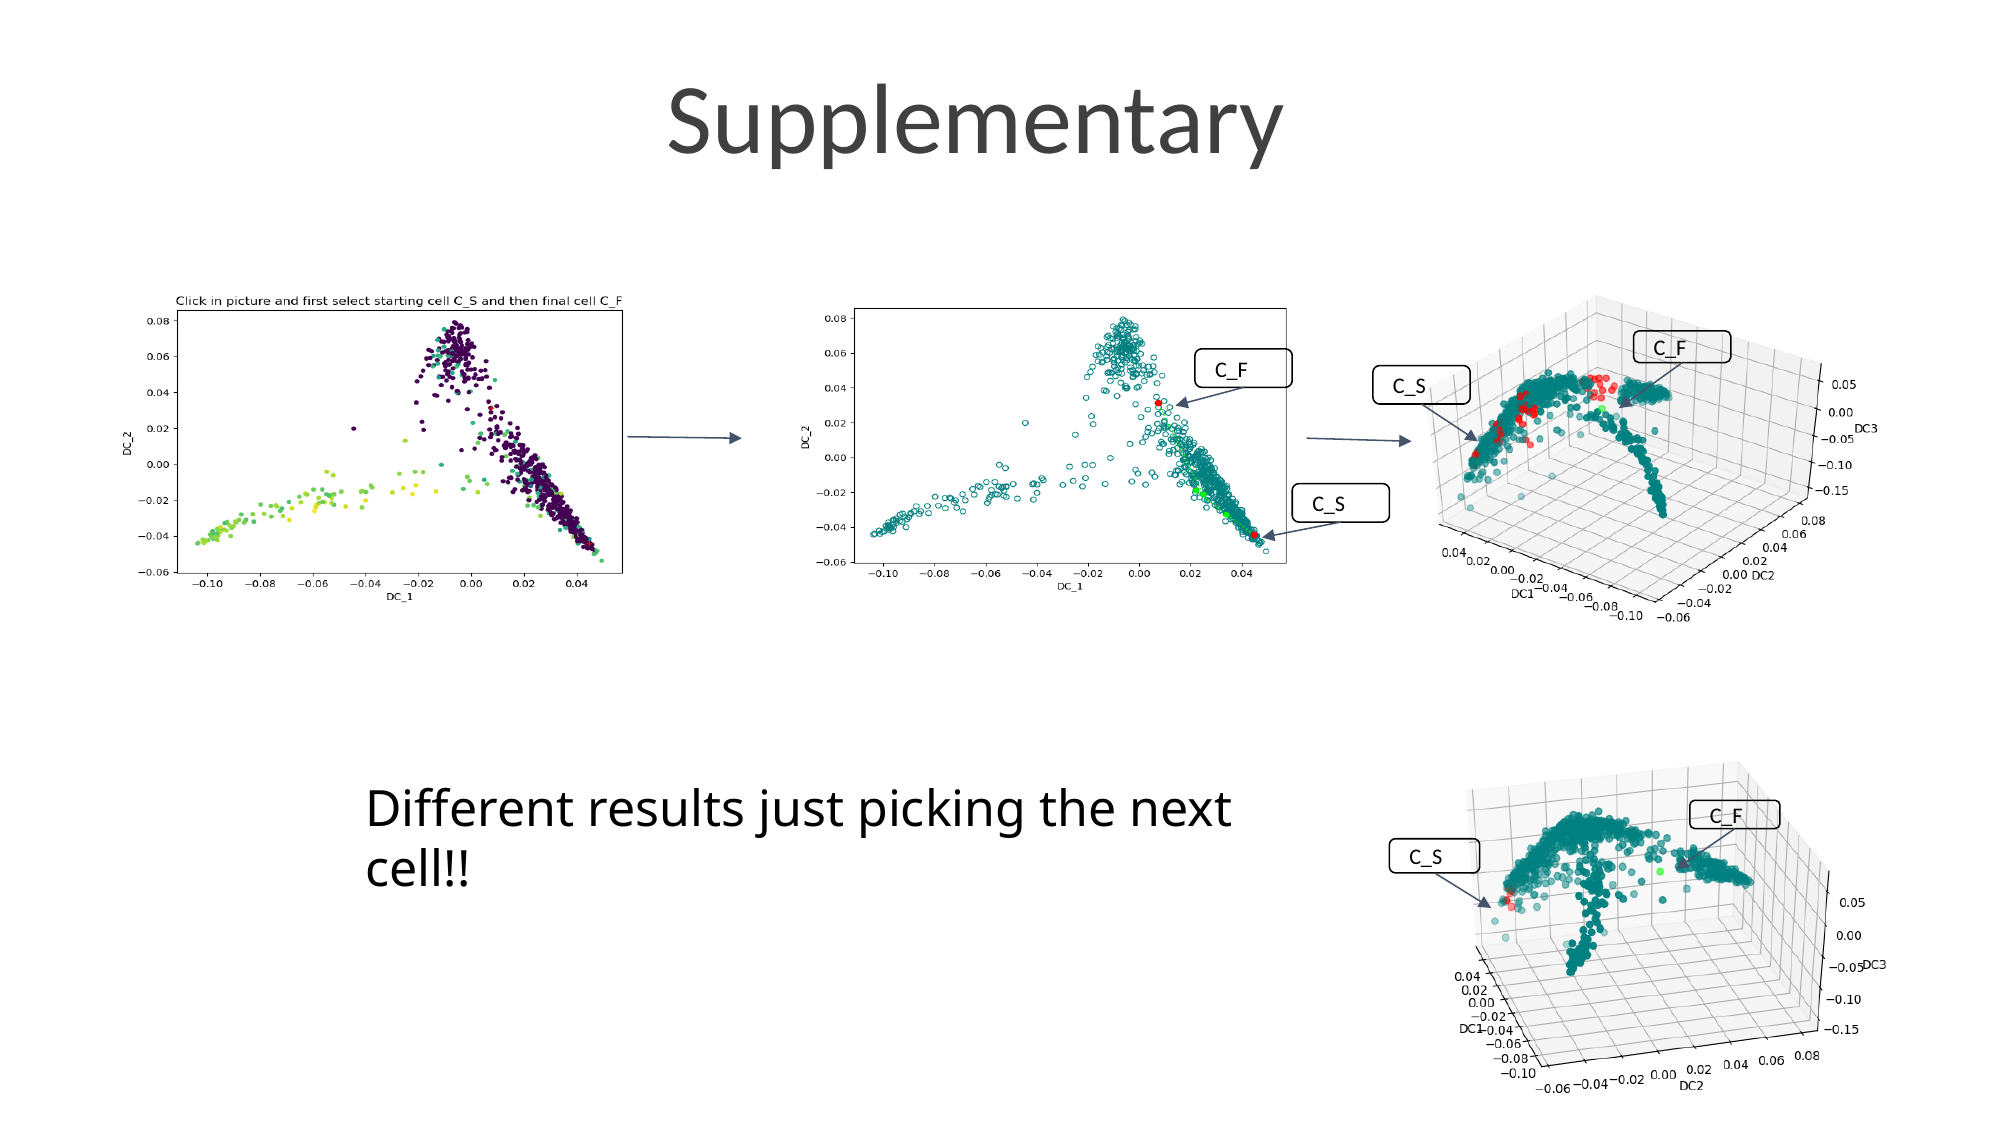

Supplementary
C_F
C_F
C_S
C_S
Different results just picking the next cell!!
C_F
C_S